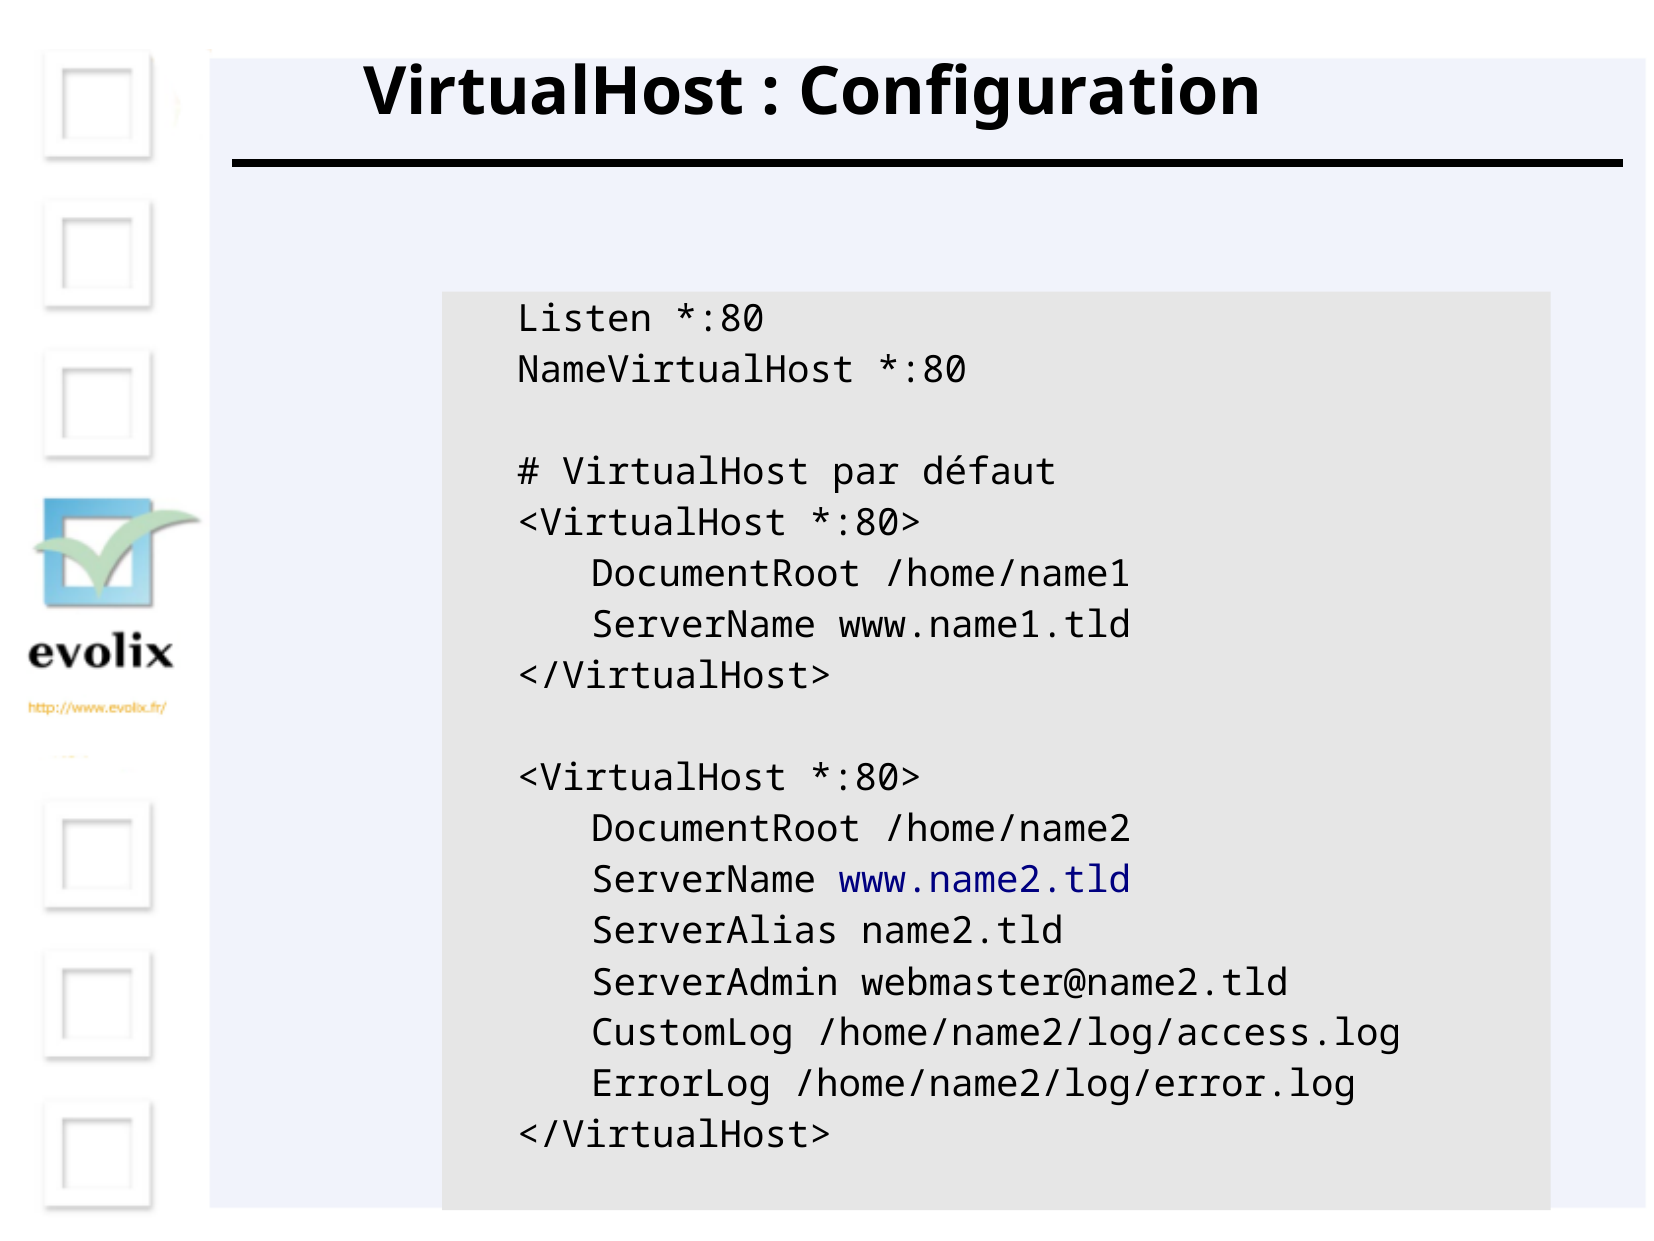

# VirtualHost : Configuration
Listen *:80
NameVirtualHost *:80
# VirtualHost par défaut <VirtualHost *:80> DocumentRoot /home/name1 ServerName www.name1.tld </VirtualHost>
<VirtualHost *:80>
	DocumentRoot /home/name2
	ServerName www.name2.tld
	ServerAlias name2.tld
	ServerAdmin webmaster@name2.tld
	CustomLog /home/name2/log/access.log
	ErrorLog /home/name2/log/error.log
</VirtualHost>